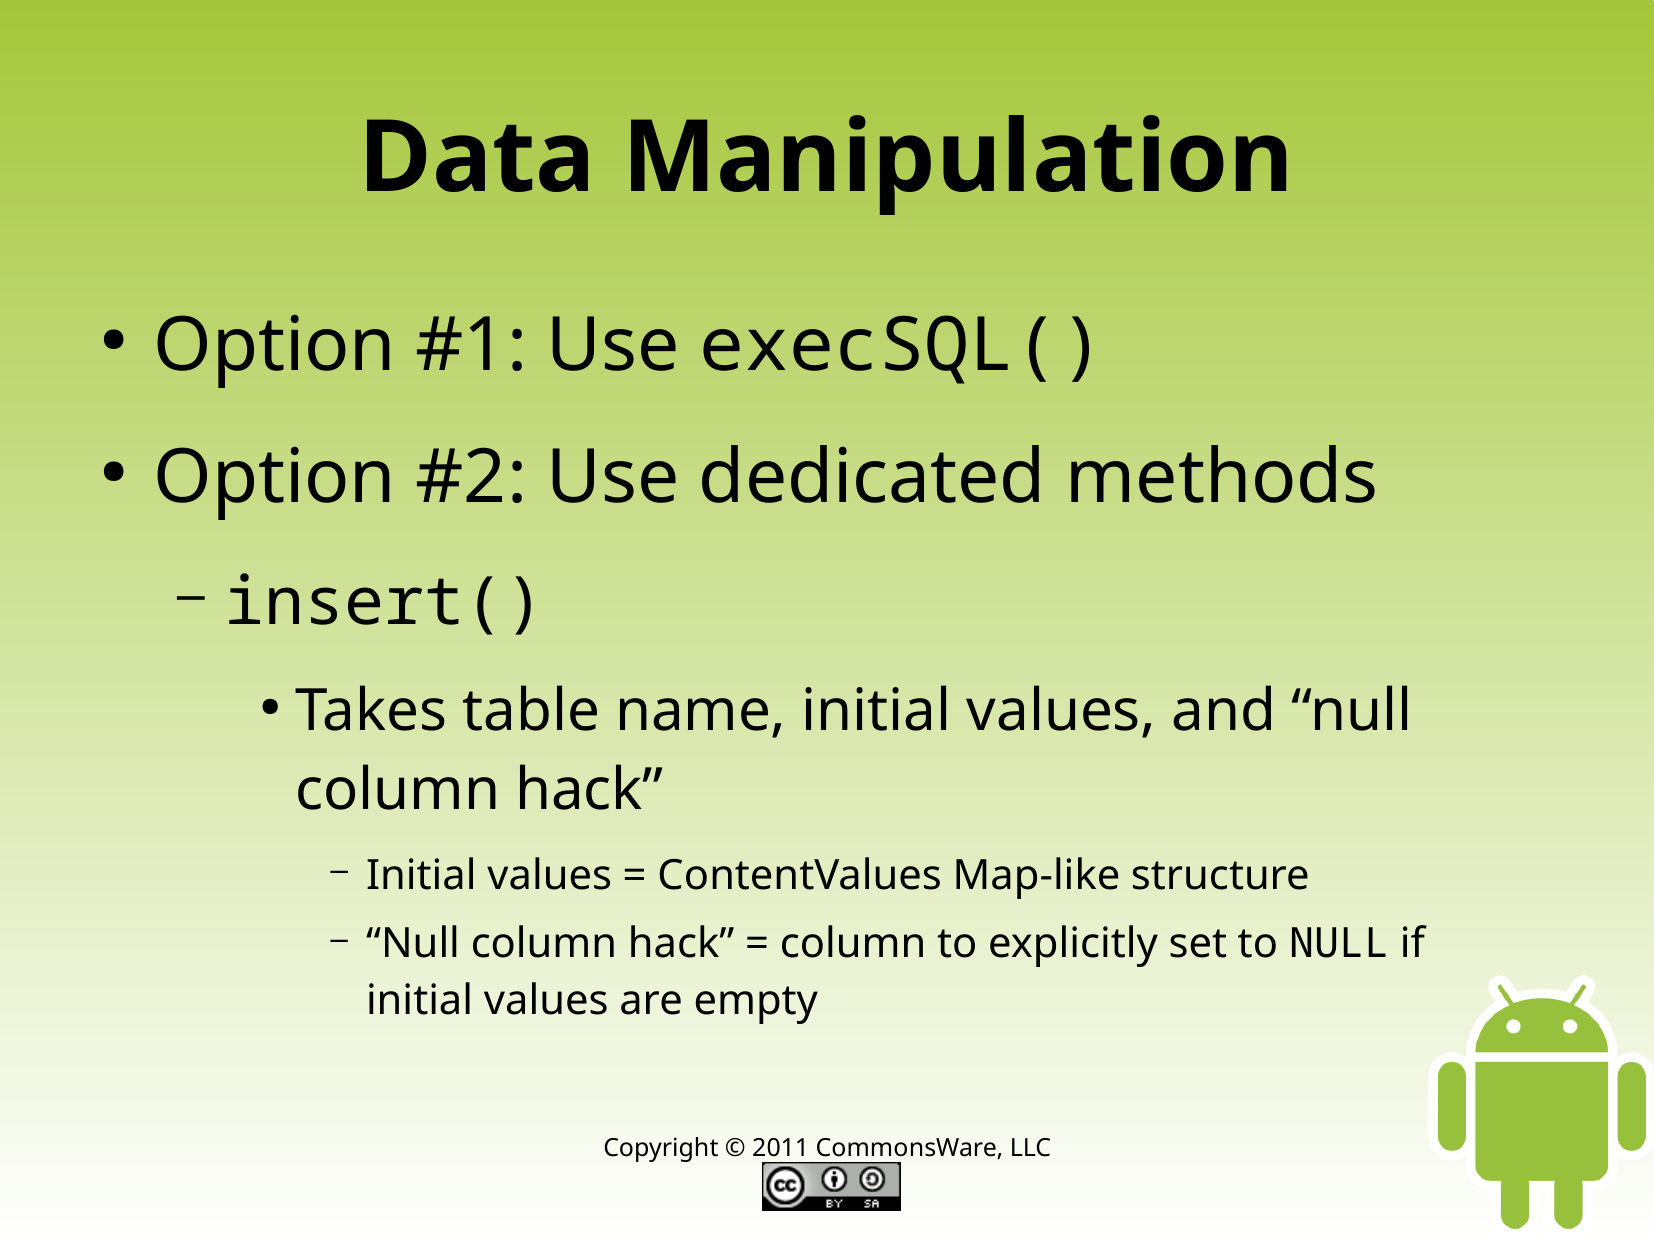

# Data Manipulation
Option #1: Use execSQL()
Option #2: Use dedicated methods
insert()
Takes table name, initial values, and “null column hack”
Initial values = ContentValues Map-like structure
“Null column hack” = column to explicitly set to NULL if
initial values are empty